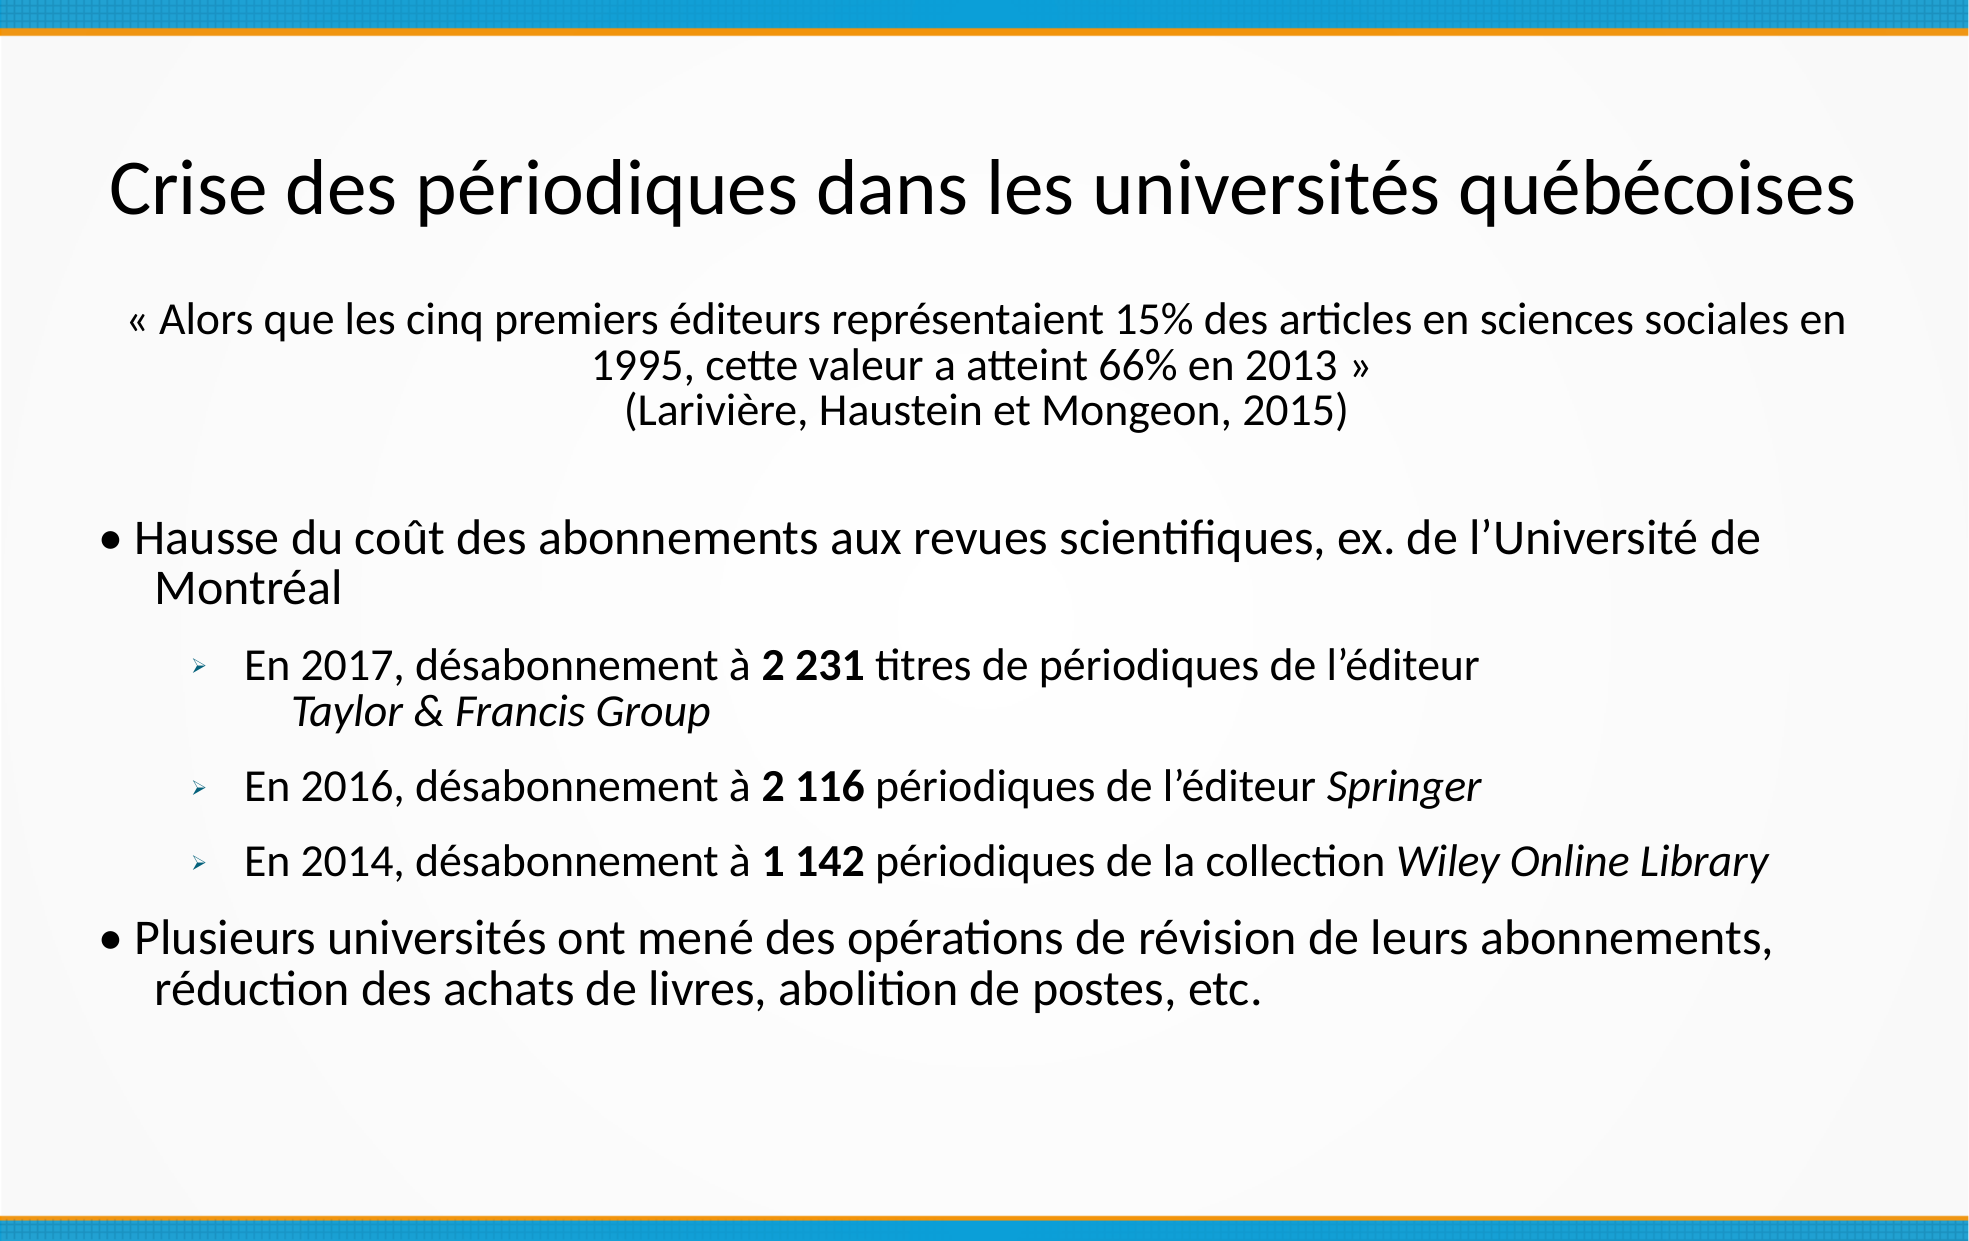

# Crise des périodiques dans les universités québécoises
« Alors que les cinq premiers éditeurs représentaient 15% des articles en sciences sociales en 1995, cette valeur a atteint 66% en 2013 »
(Larivière, Haustein et Mongeon, 2015)
• Hausse du coût des abonnements aux revues scientifiques, ex. de l’Université de Montréal
En 2017, désabonnement à 2 231 titres de périodiques de l’éditeur Taylor & Francis Group
En 2016, désabonnement à 2 116 périodiques de l’éditeur Springer
En 2014, désabonnement à 1 142 périodiques de la collection Wiley Online Library
• Plusieurs universités ont mené des opérations de révision de leurs abonnements, réduction des achats de livres, abolition de postes, etc.